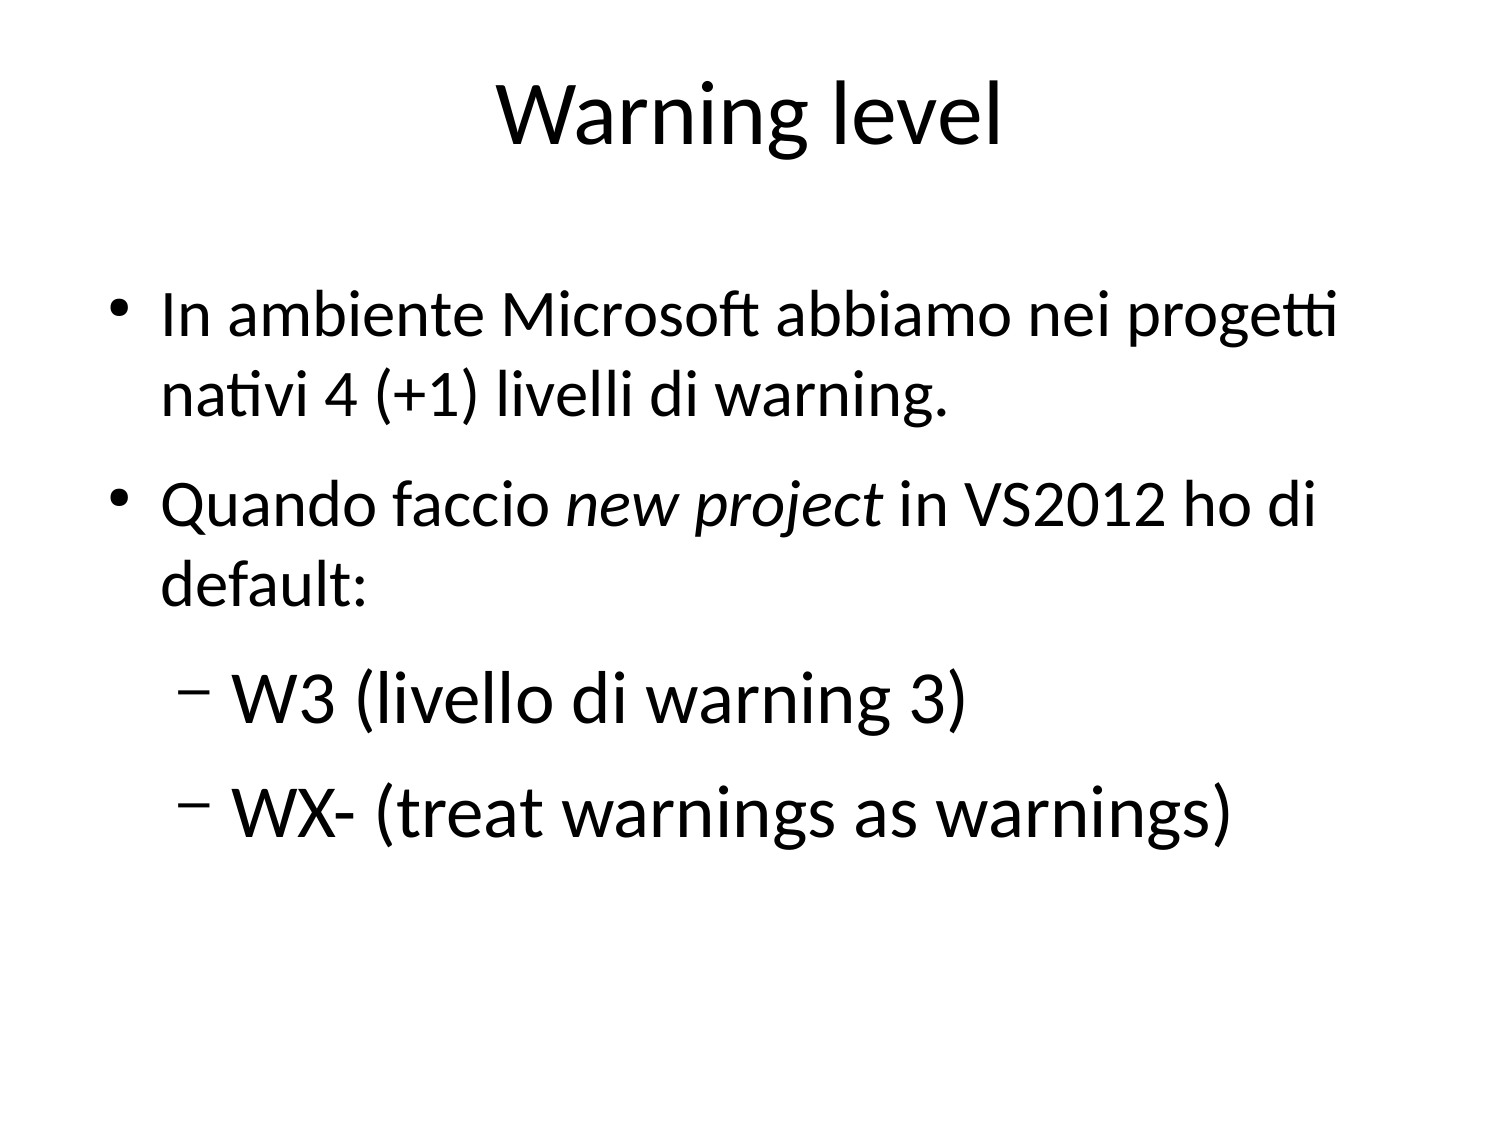

# Warning level
In ambiente Microsoft abbiamo nei progetti nativi 4 (+1) livelli di warning.
Quando faccio new project in VS2012 ho di default:
W3 (livello di warning 3)
WX- (treat warnings as warnings)